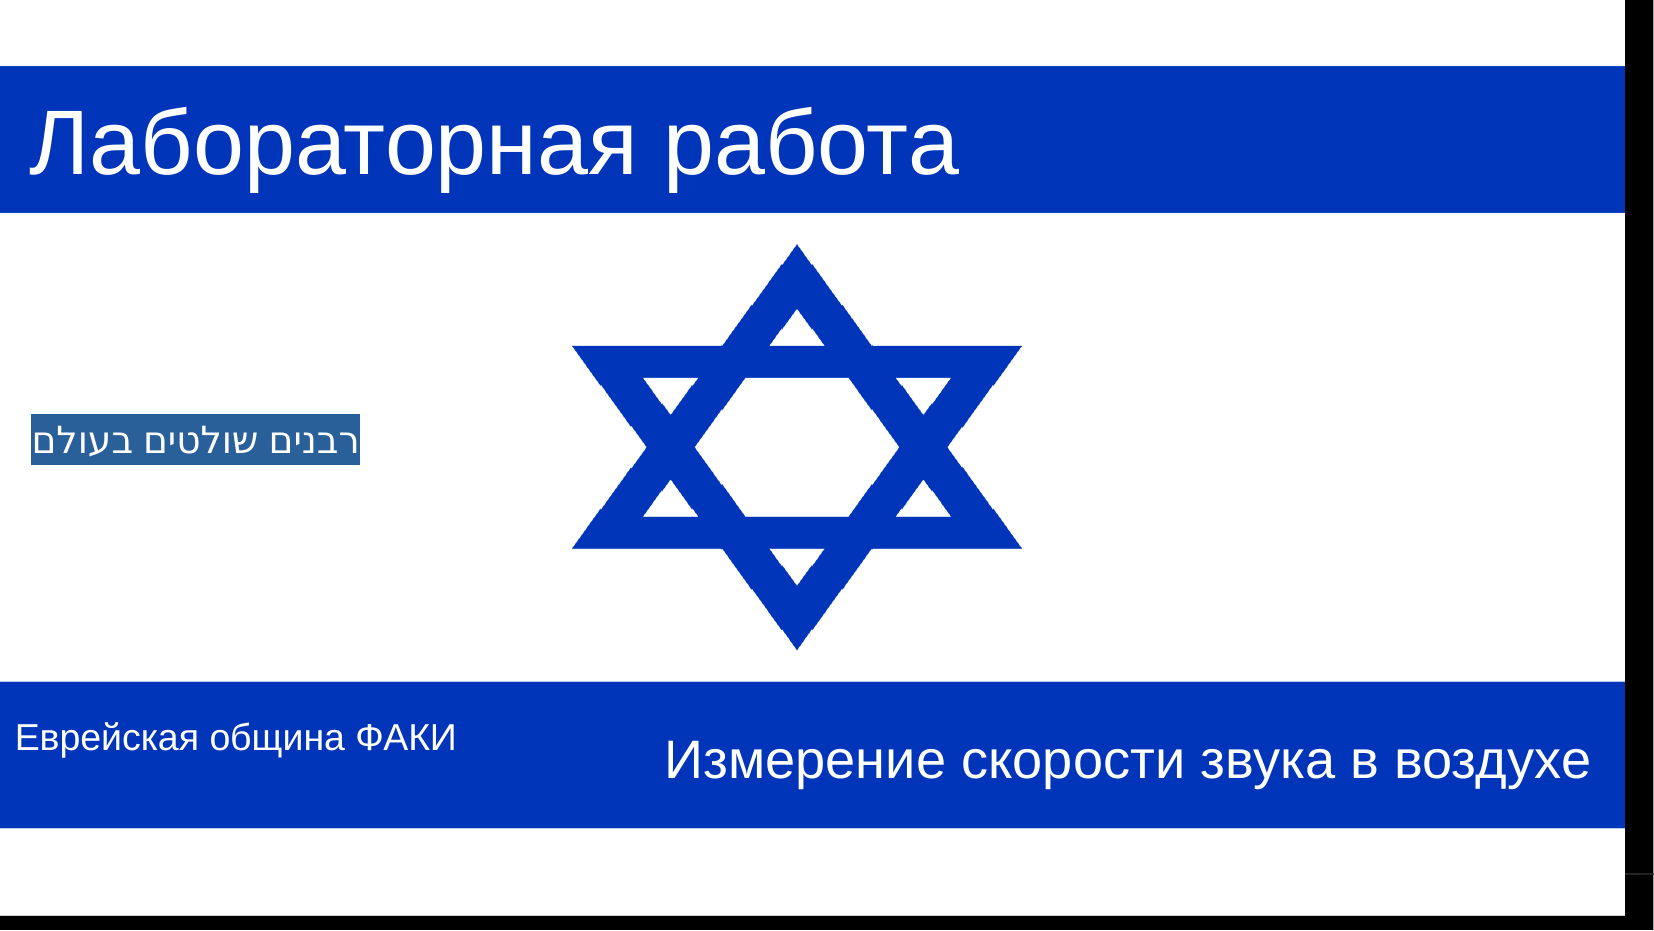

# Лабораторная работа
רבנים שולטים בעולם
Еврейская община ФАКИ
Измерение скорости звука в воздухе